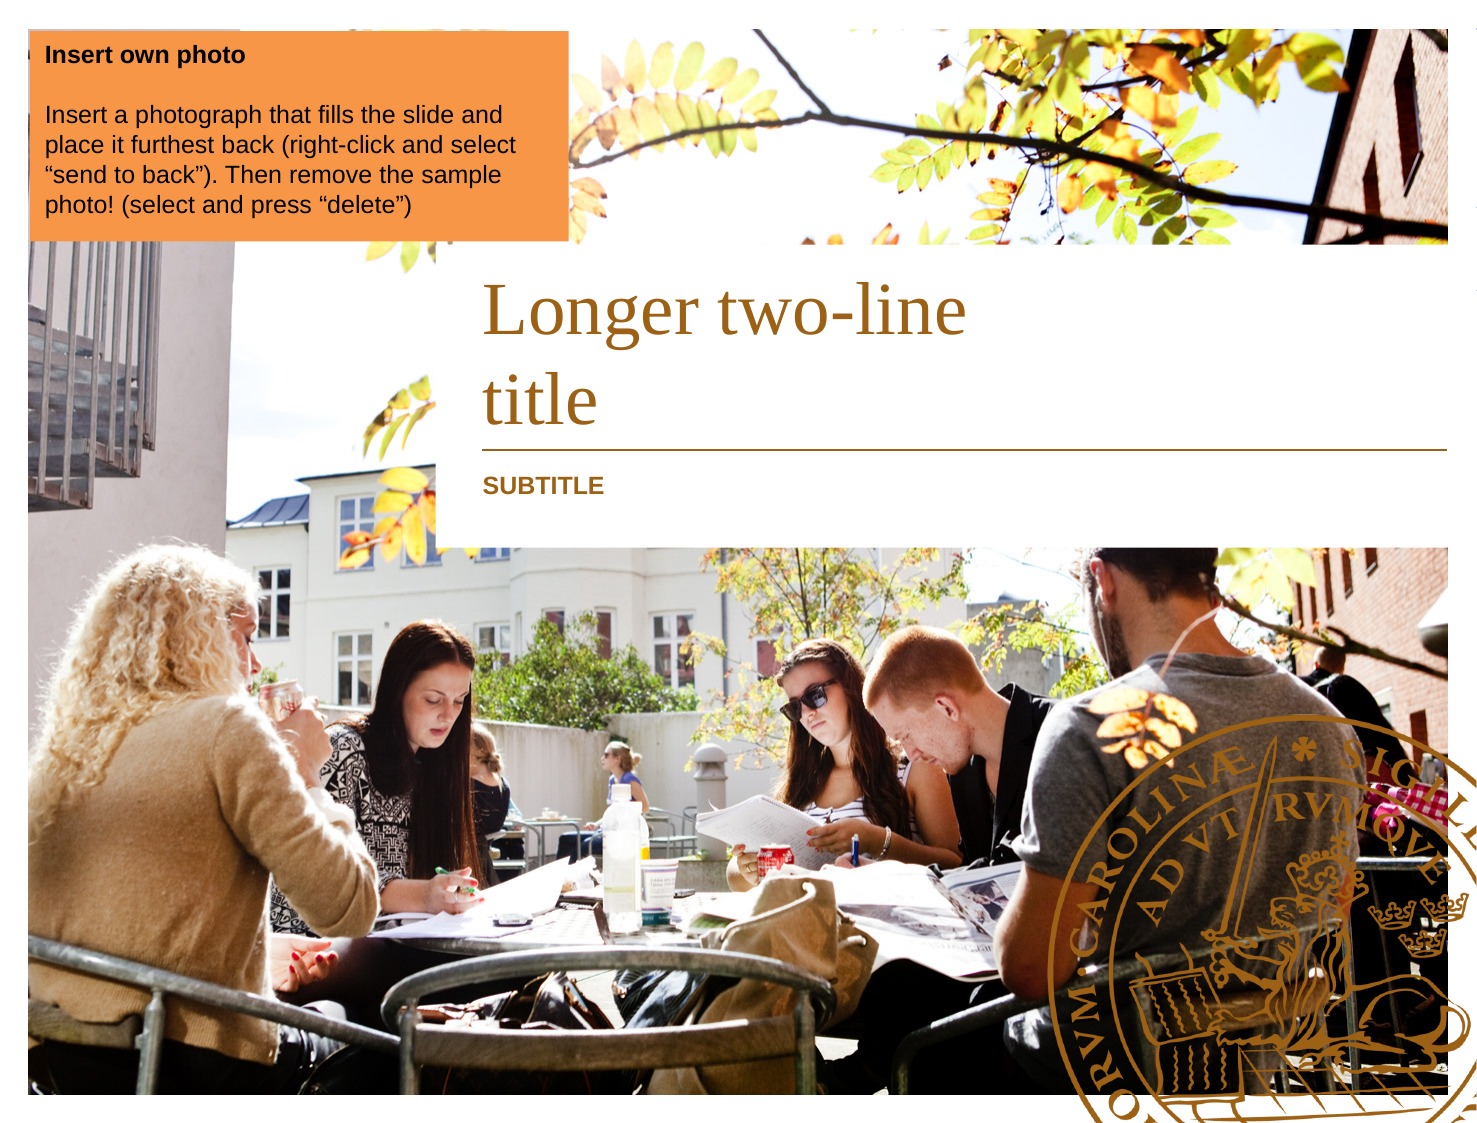

Longer two-line
title
subtitle
Insert own photo
Insert a photograph that fills the slide and place it furthest back (right-click and select “send to back”). Then remove the sample photo! (select and press “delete”)
#